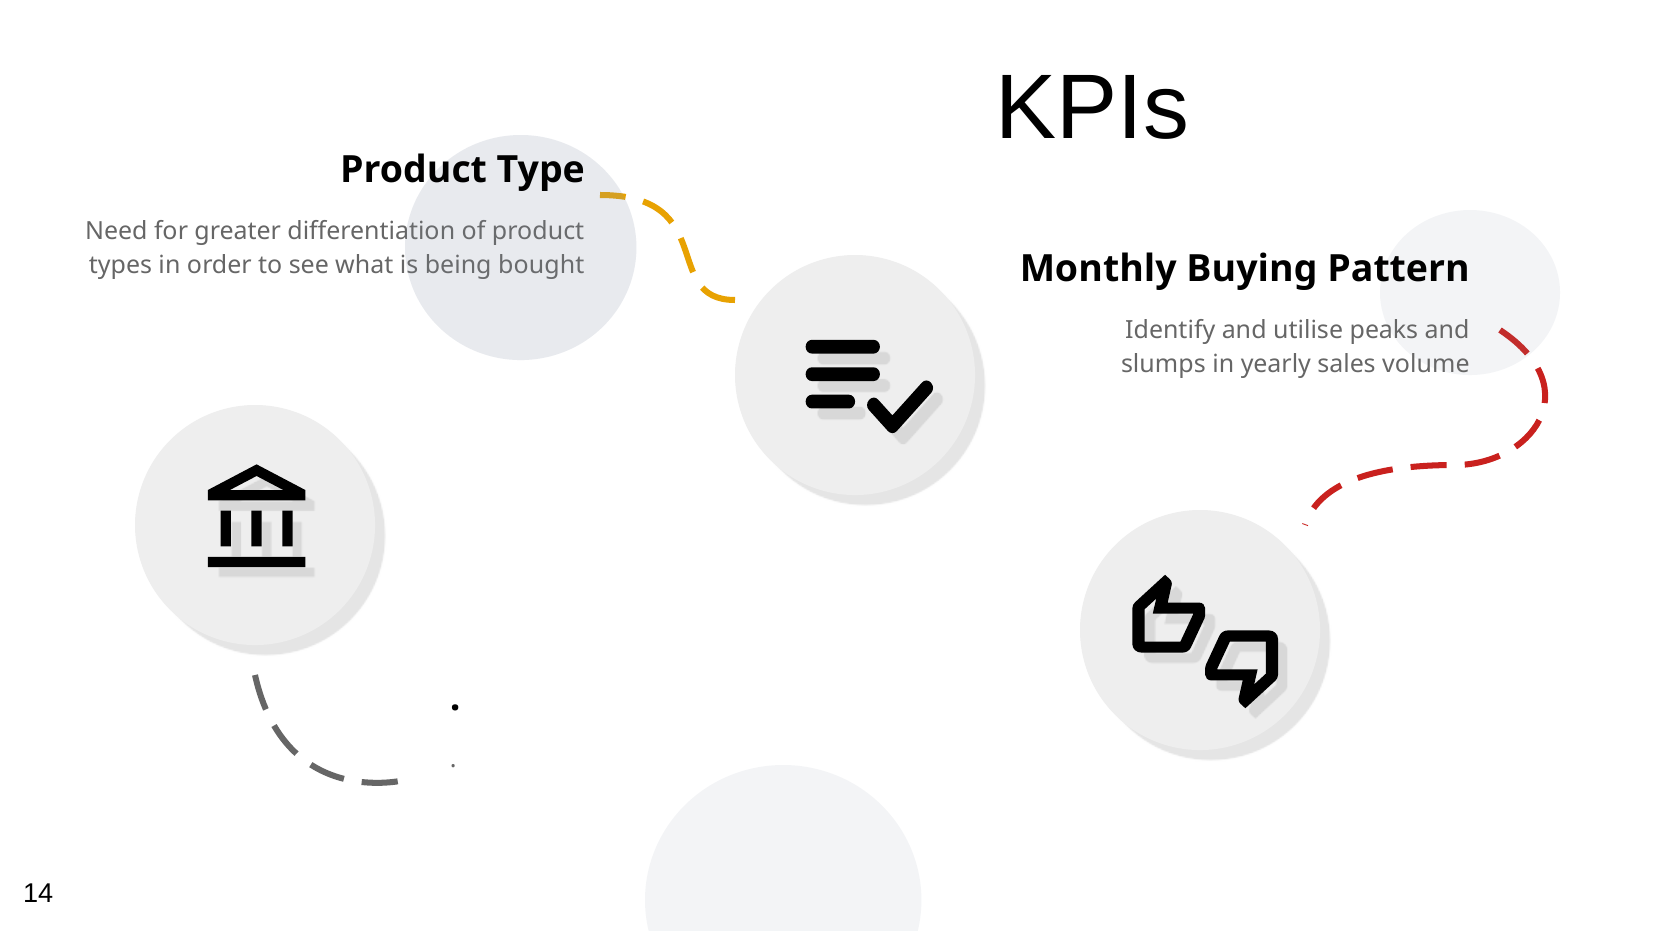

# KPIs
Product Type
Need for greater differentiation of product types in order to see what is being bought
Monthly Buying Pattern
Identify and utilise peaks and slumps in yearly sales volume
.
.